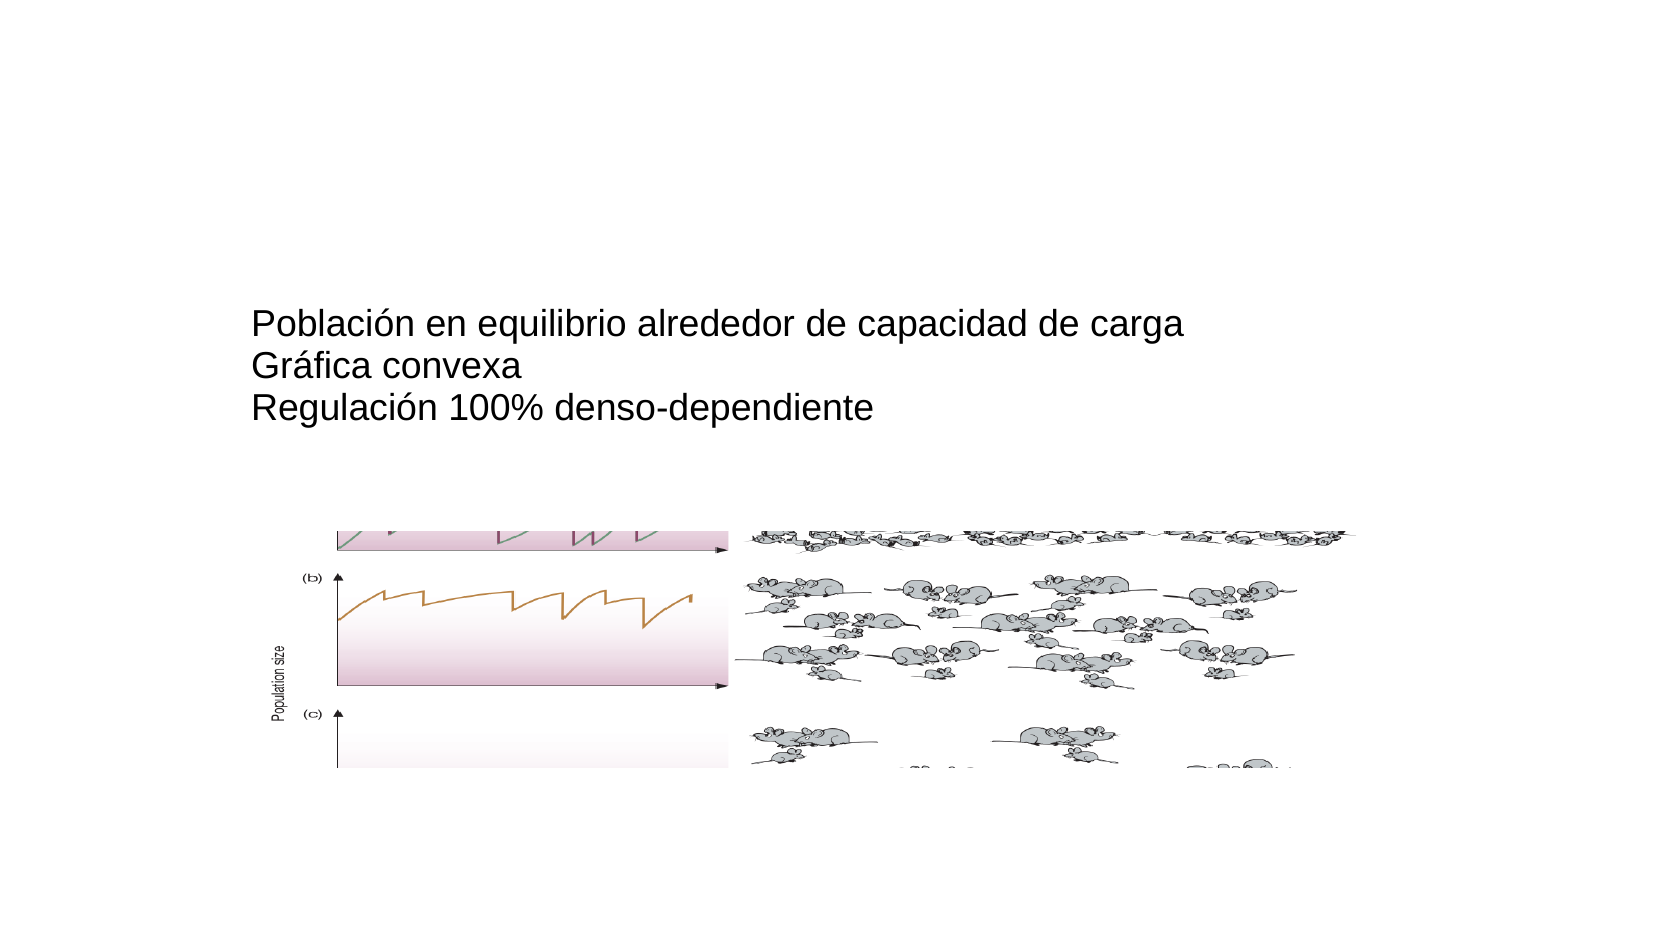

#
Población en equilibrio alrededor de capacidad de carga
Gráfica convexa
Regulación 100% denso-dependiente